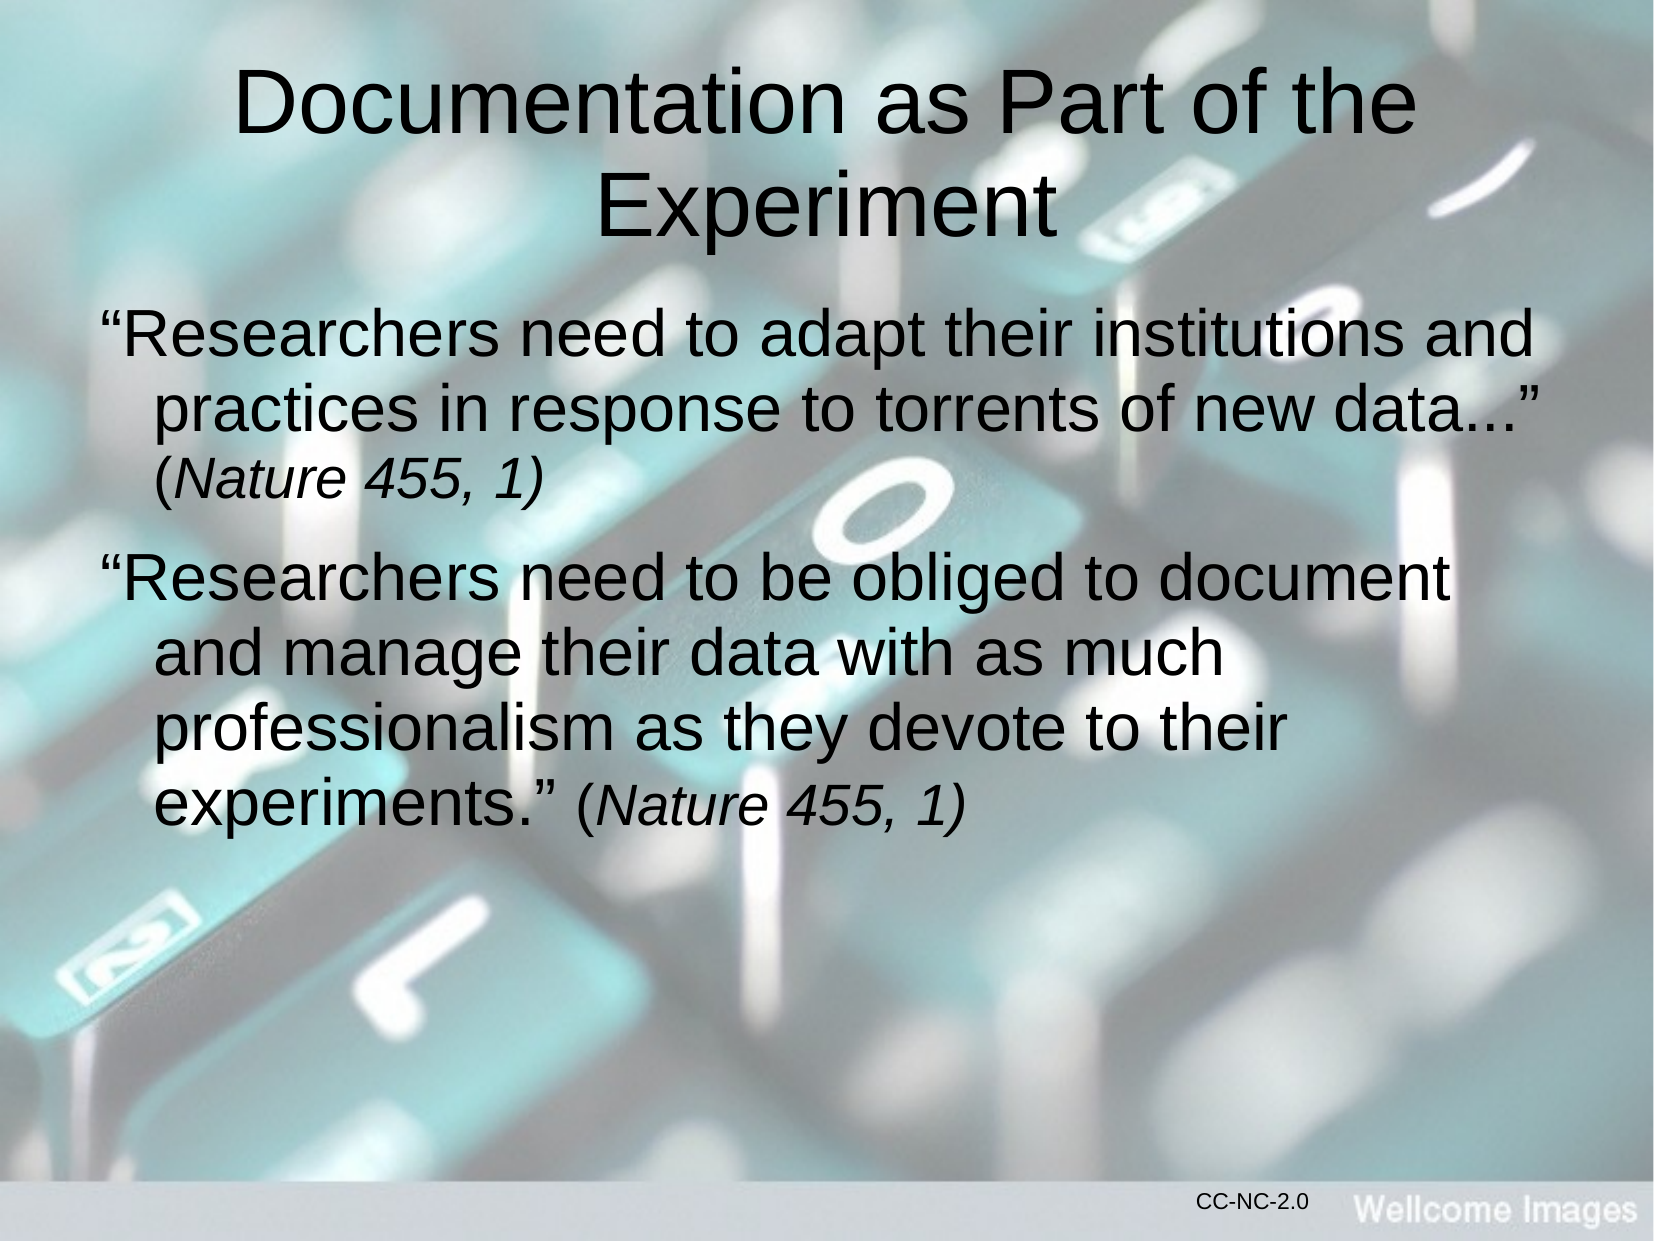

# Documentation as Part of the Experiment
“Researchers need to adapt their institutions and practices in response to torrents of new data...” (Nature 455, 1)
“Researchers need to be obliged to document and manage their data with as much professionalism as they devote to their experiments.” (Nature 455, 1)
CC-NC-2.0